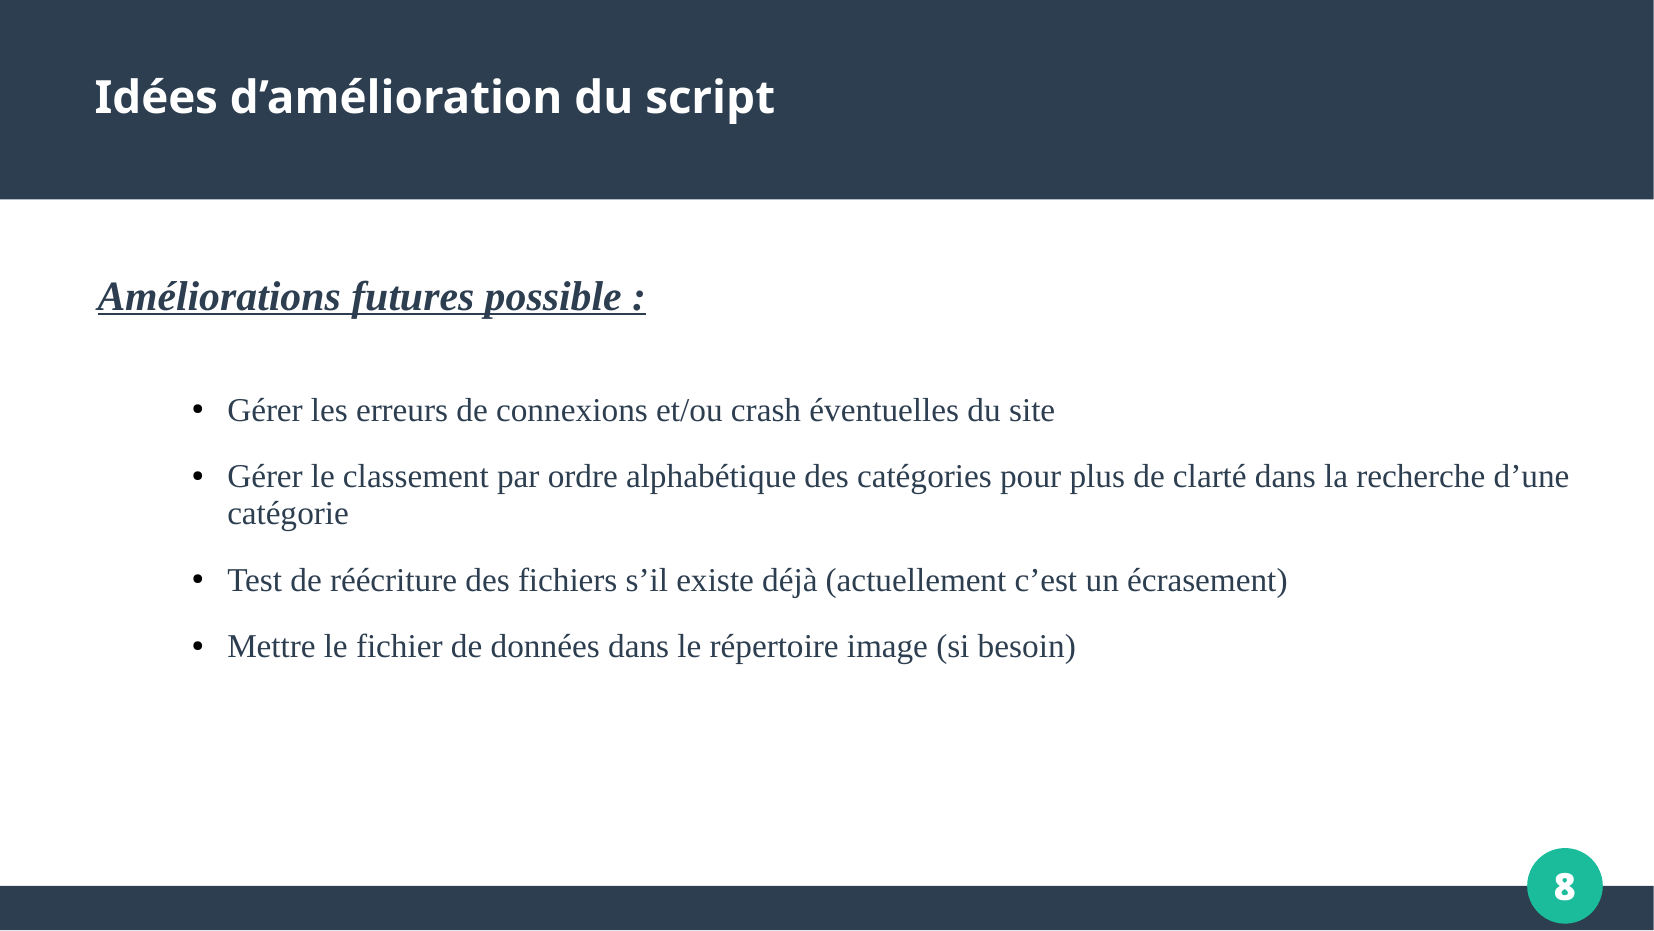

# Idées d’amélioration du script
Améliorations futures possible :
Gérer les erreurs de connexions et/ou crash éventuelles du site
Gérer le classement par ordre alphabétique des catégories pour plus de clarté dans la recherche d’une catégorie
Test de réécriture des fichiers s’il existe déjà (actuellement c’est un écrasement)
Mettre le fichier de données dans le répertoire image (si besoin)